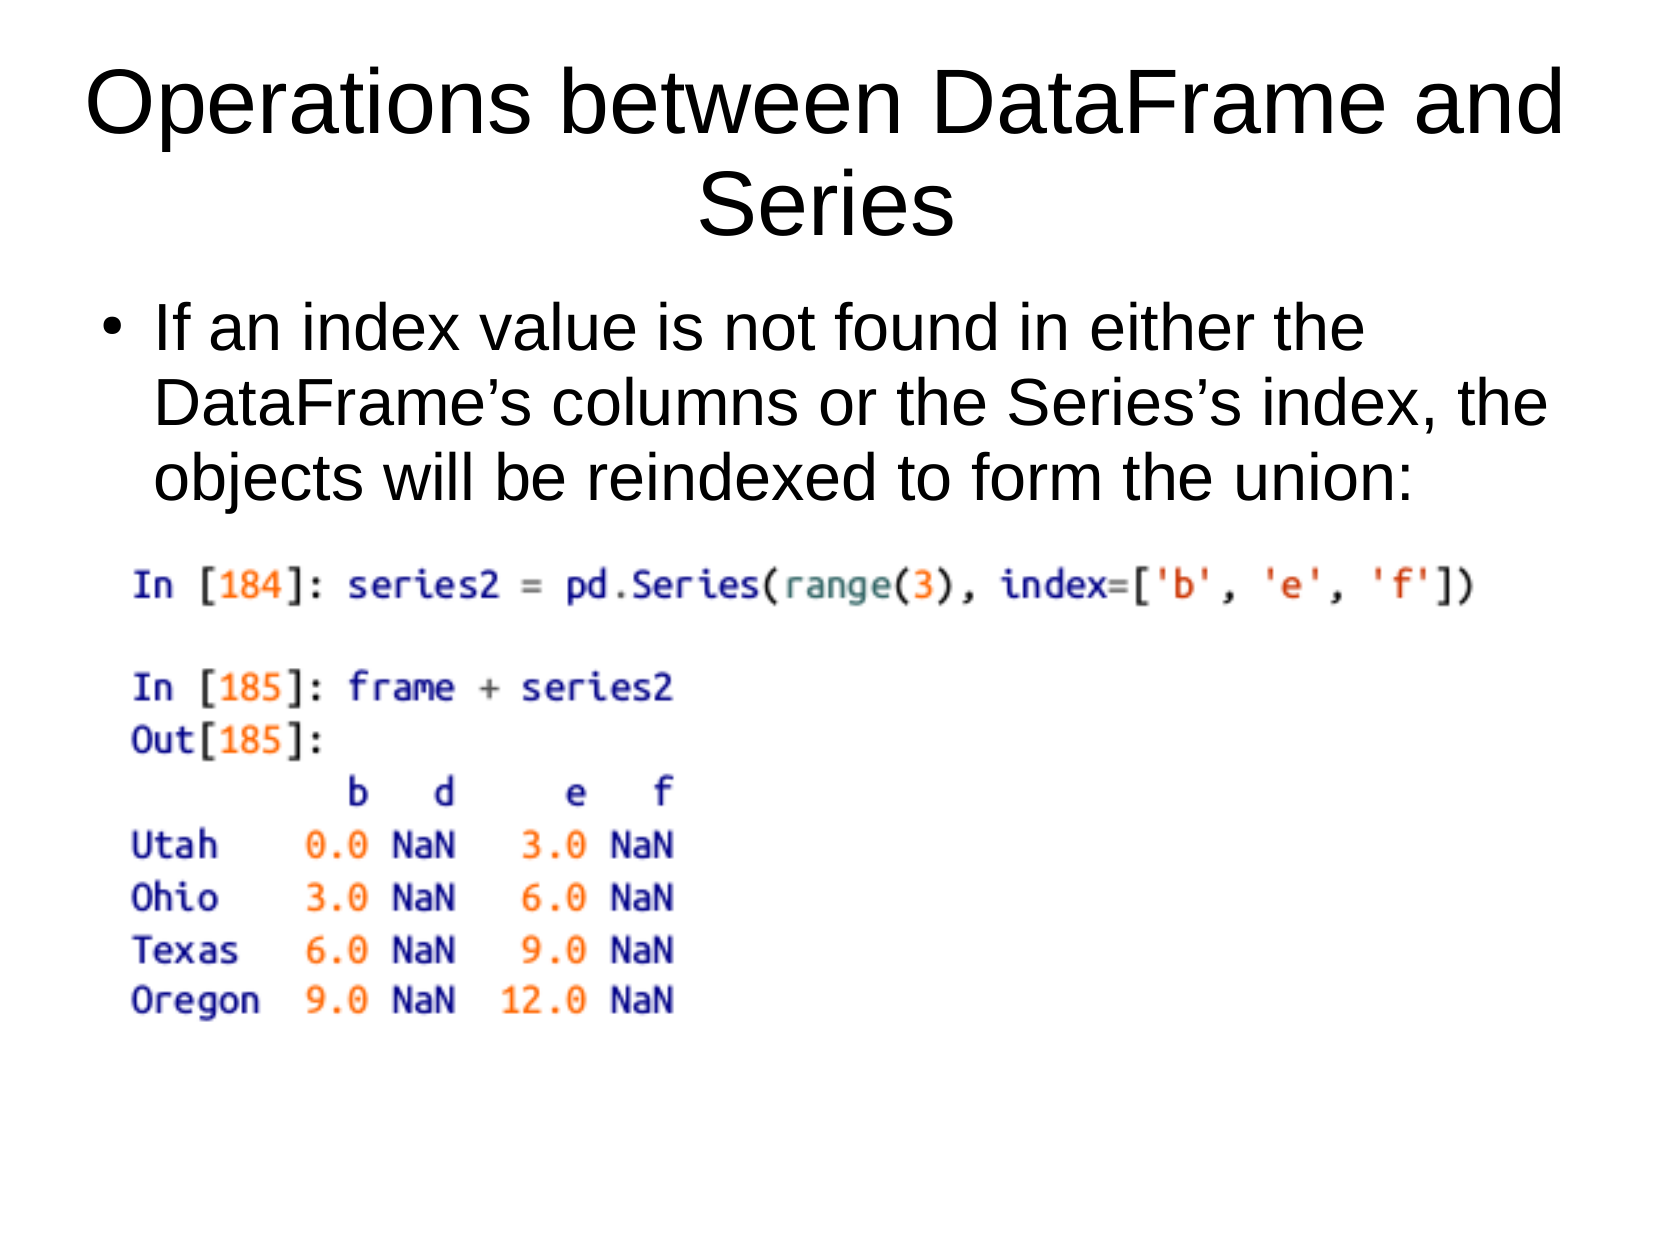

# Operations between DataFrame and Series
If an index value is not found in either the DataFrame’s columns or the Series’s index, the objects will be reindexed to form the union: